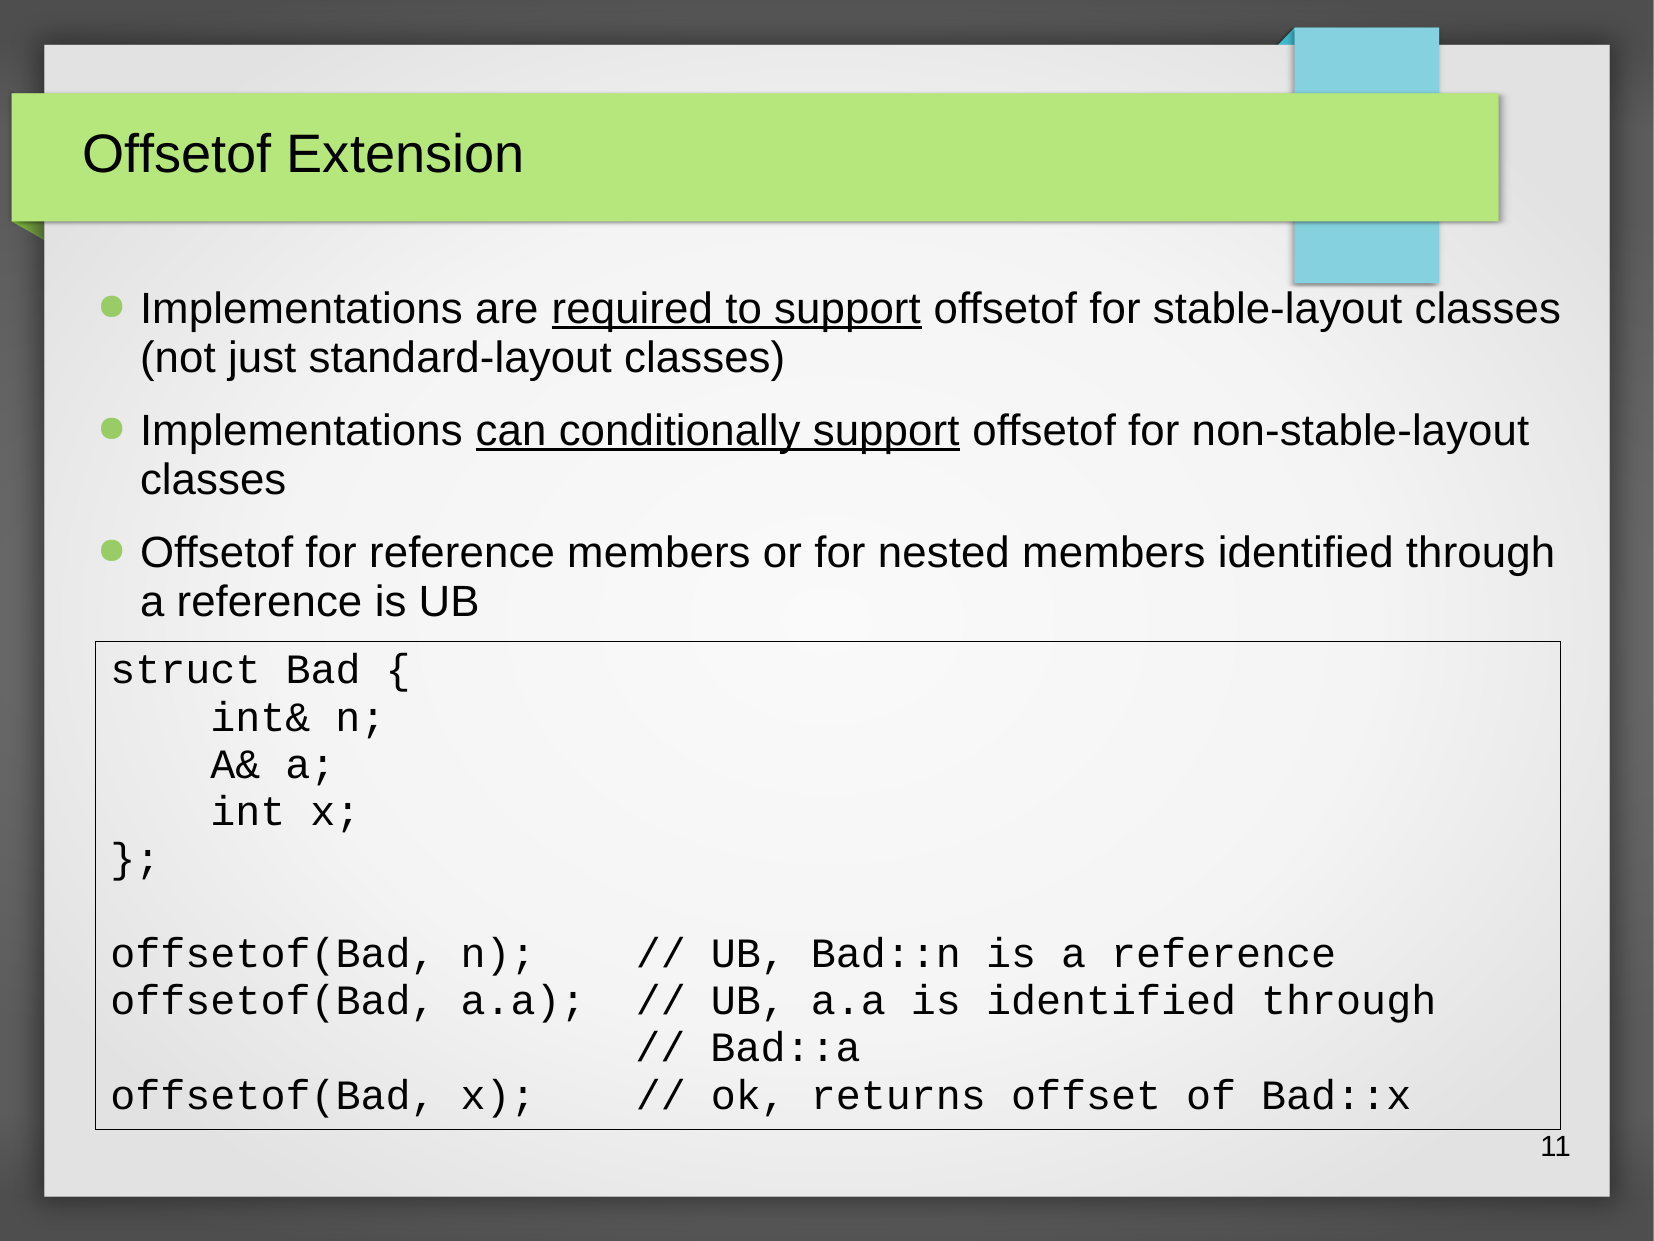

# Offsetof Extension
Implementations are required to support offsetof for stable-layout classes (not just standard-layout classes)
Implementations can conditionally support offsetof for non-stable-layout classes
Offsetof for reference members or for nested members identified through a reference is UB
struct Bad {
 int& n;
 A& a;
 int x;
};
offsetof(Bad, n); // UB, Bad::n is a reference
offsetof(Bad, a.a); // UB, a.a is identified through
 // Bad::a
offsetof(Bad, x); // ok, returns offset of Bad::x
11